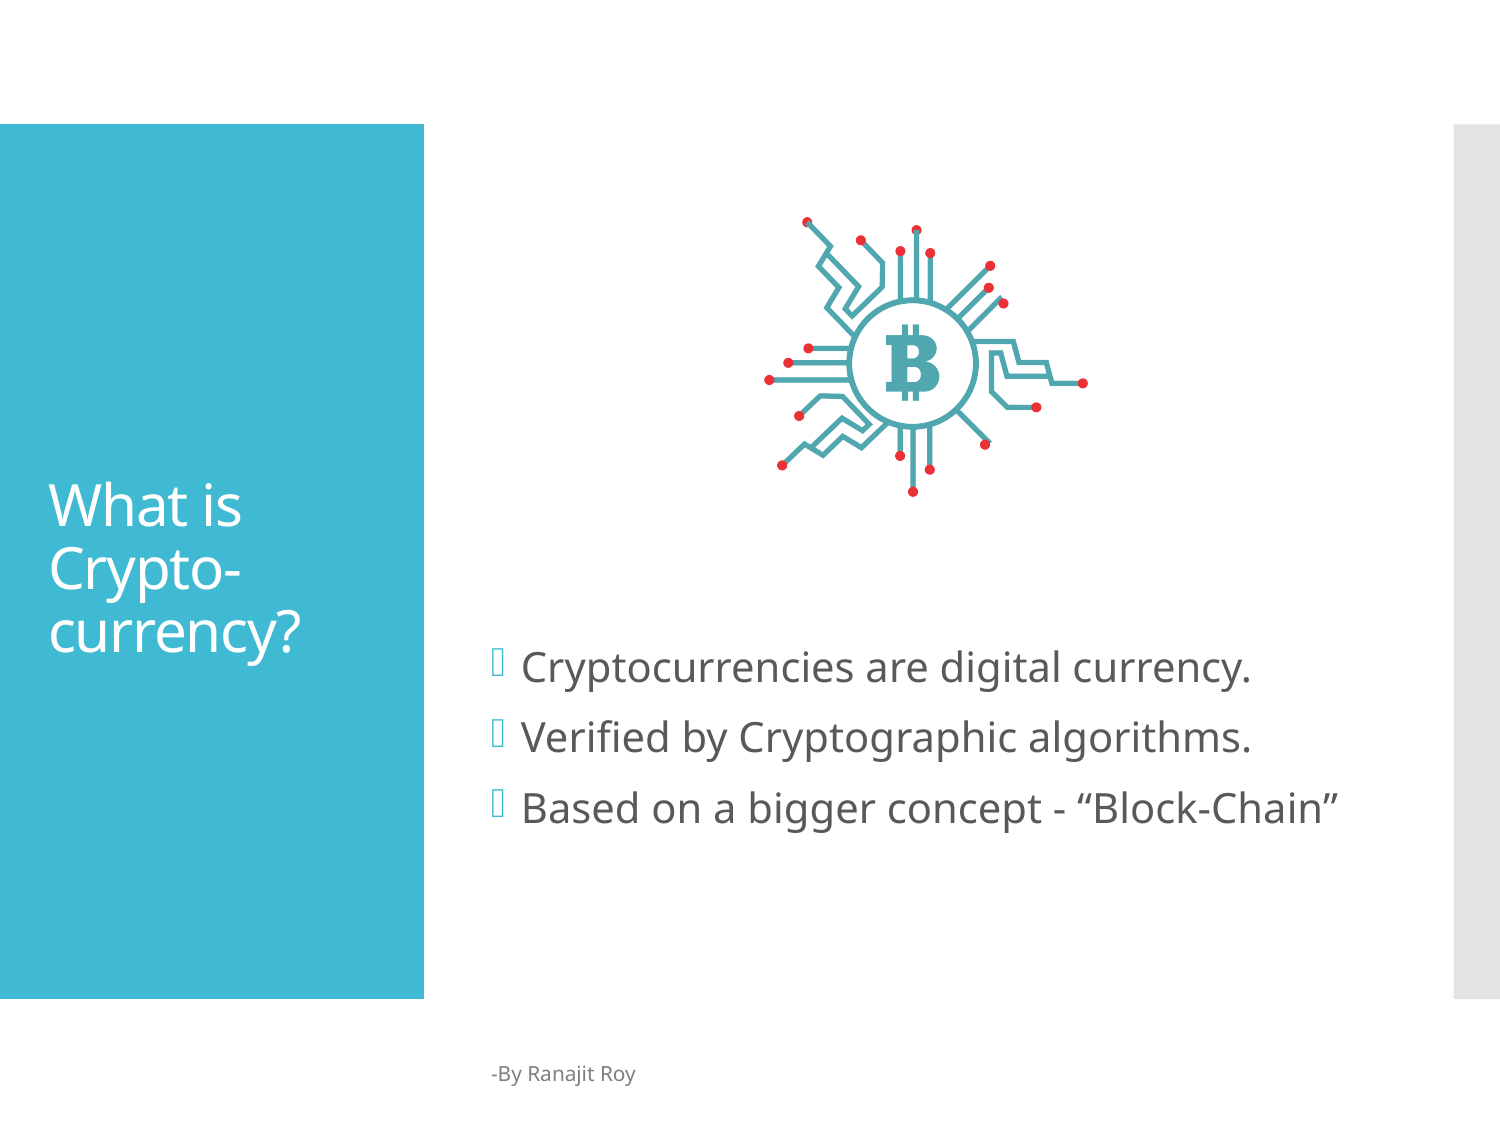

# What is Crypto-currency?
Cryptocurrencies are digital currency.
Verified by Cryptographic algorithms.
Based on a bigger concept - “Block-Chain”
-By Ranajit Roy